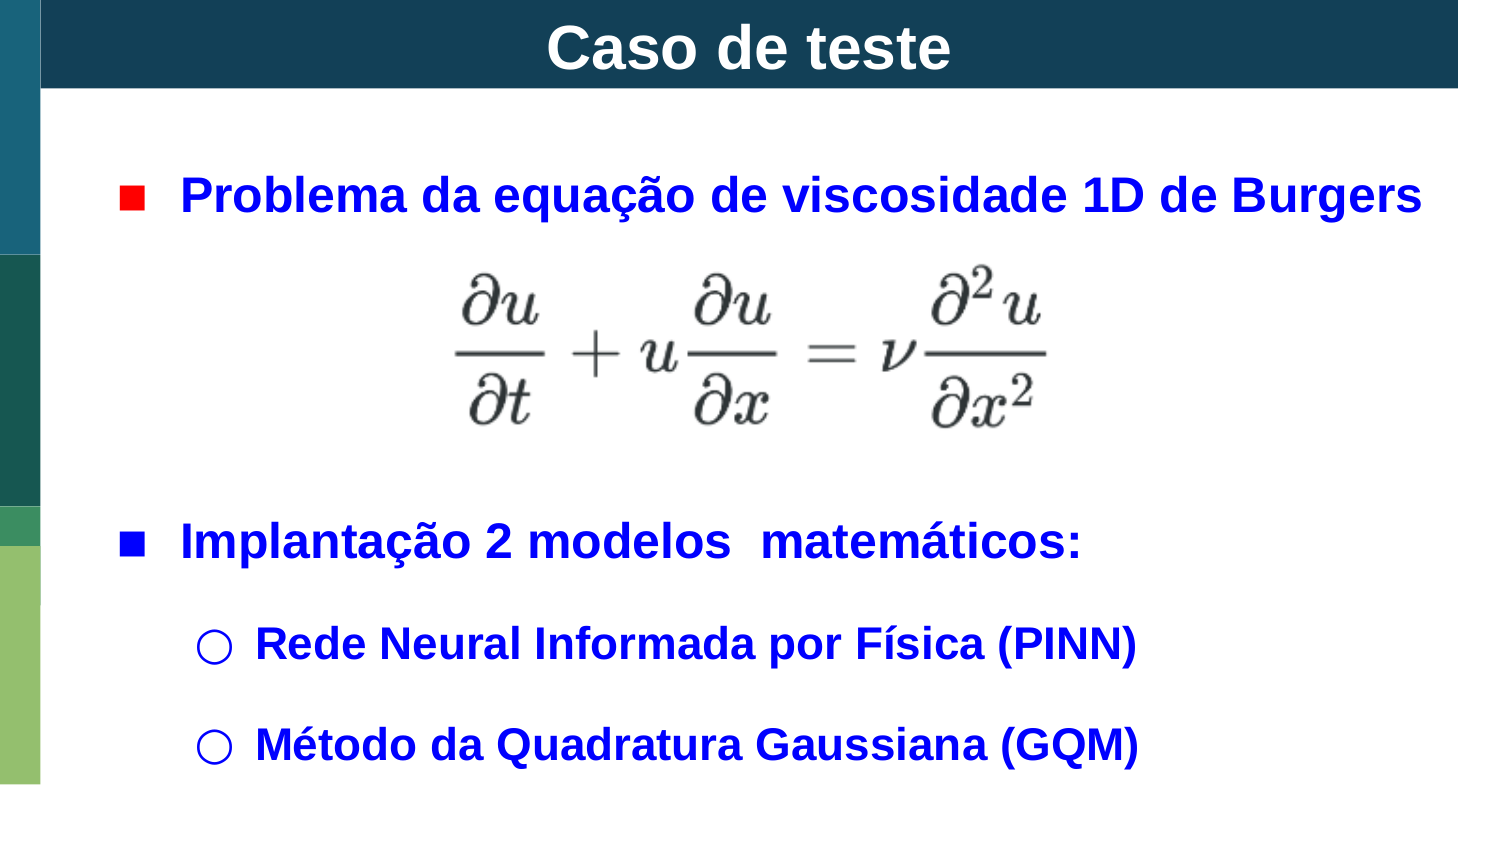

Caso de teste
Problema da equação de viscosidade 1D de Burgers
Implantação 2 modelos matemáticos:
Rede Neural Informada por Física (PINN)
Método da Quadratura Gaussiana (GQM)